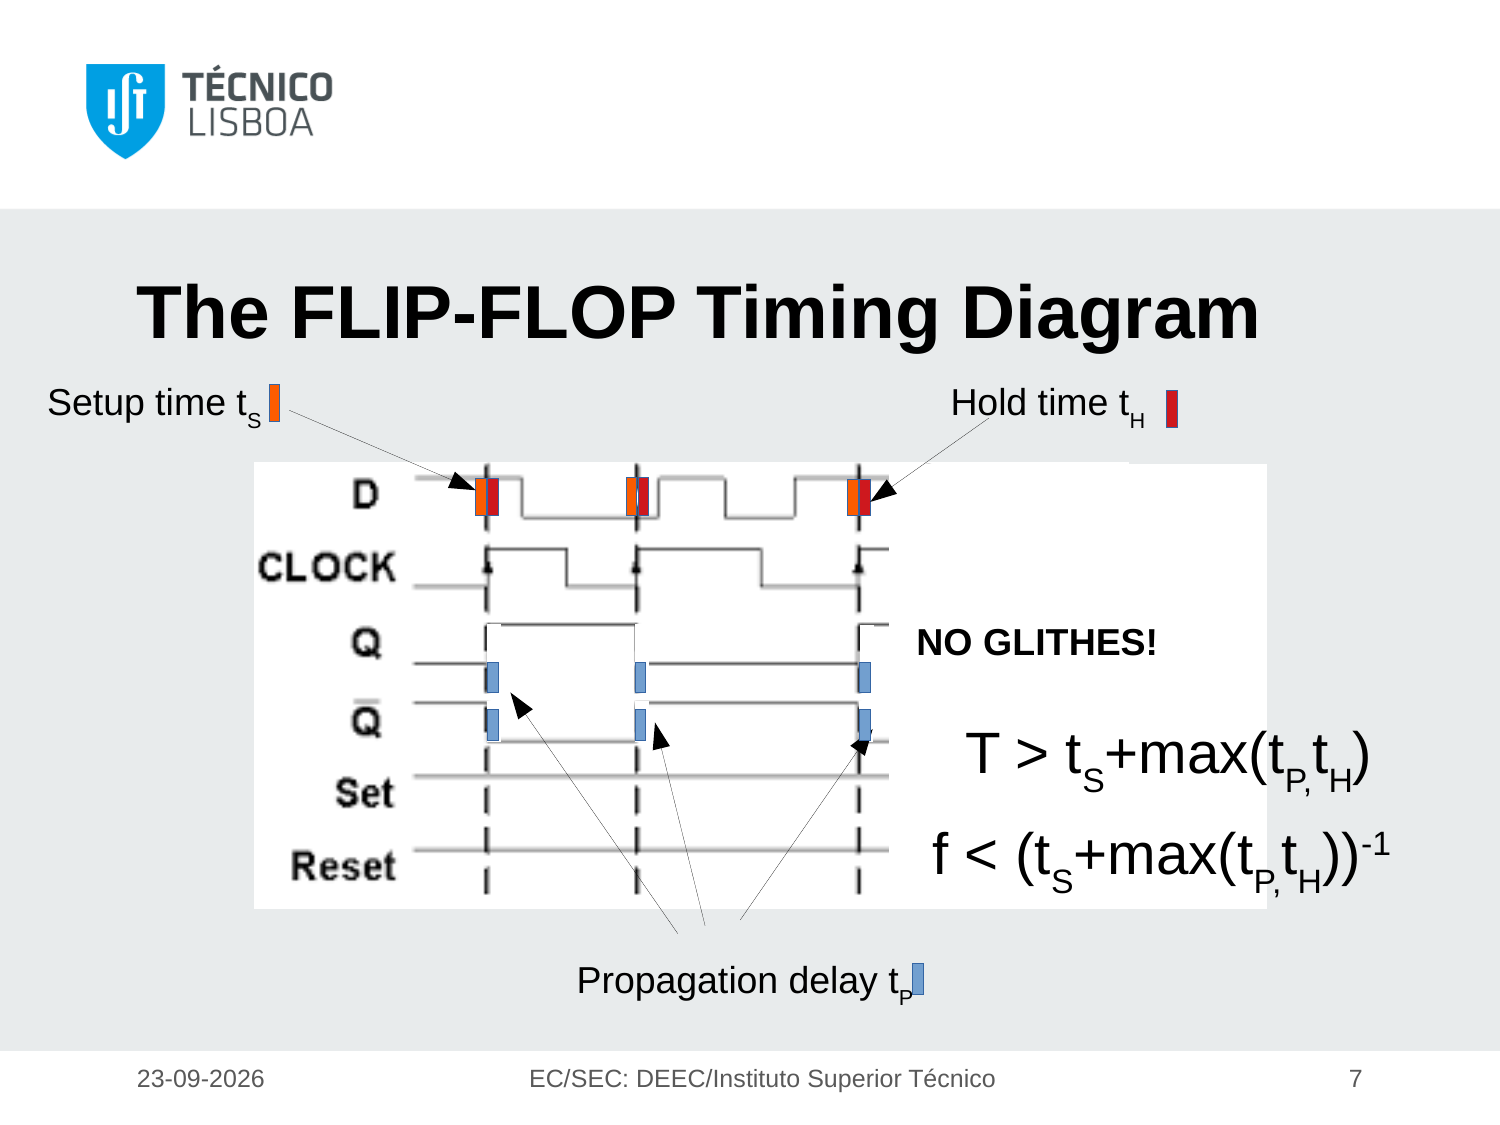

# The FLIP-FLOP Timing Diagram
Setup time tS
Hold time tH
NO GLITHES!
T > tS+max(tP,tH)
f < (tS+max(tP,tH))-1
Propagation delay tP
EC/SEC: DEEC/Instituto Superior Técnico